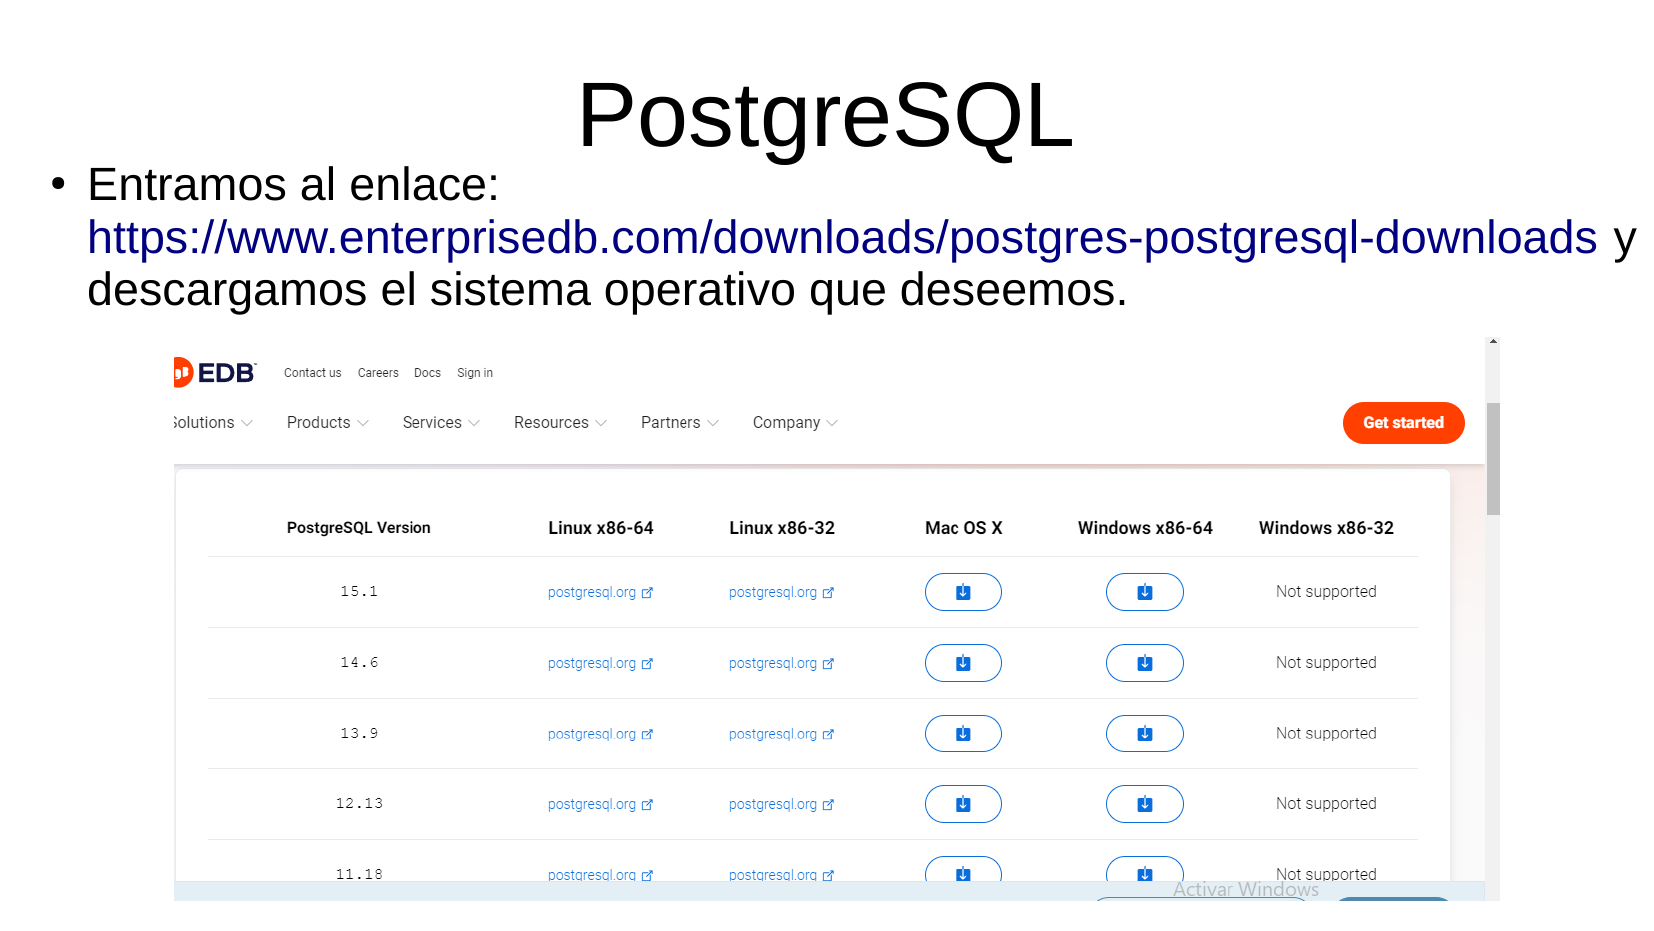

# PostgreSQL
Entramos al enlace:https://www.enterprisedb.com/downloads/postgres-postgresql-downloads y descargamos el sistema operativo que deseemos.